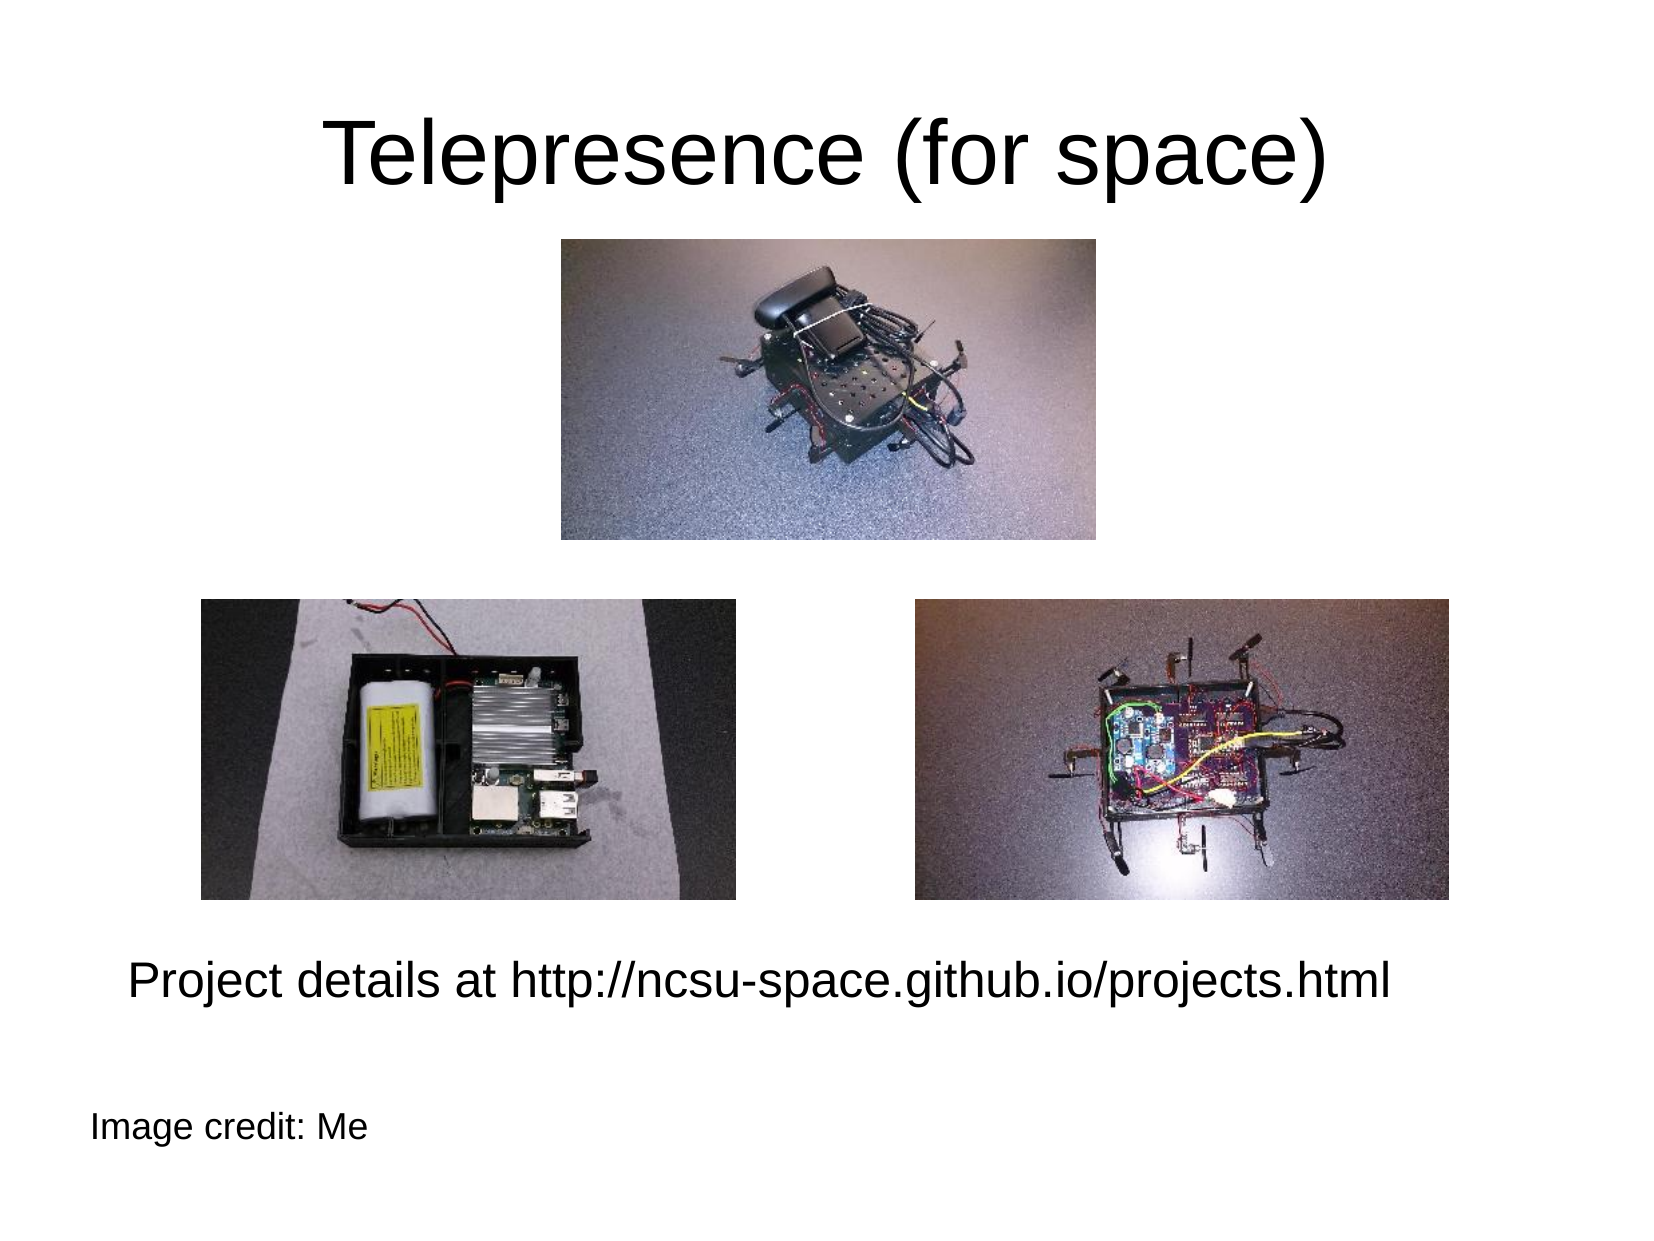

# Telepresence (for space)
Project details at http://ncsu-space.github.io/projects.html
Image credit: Me